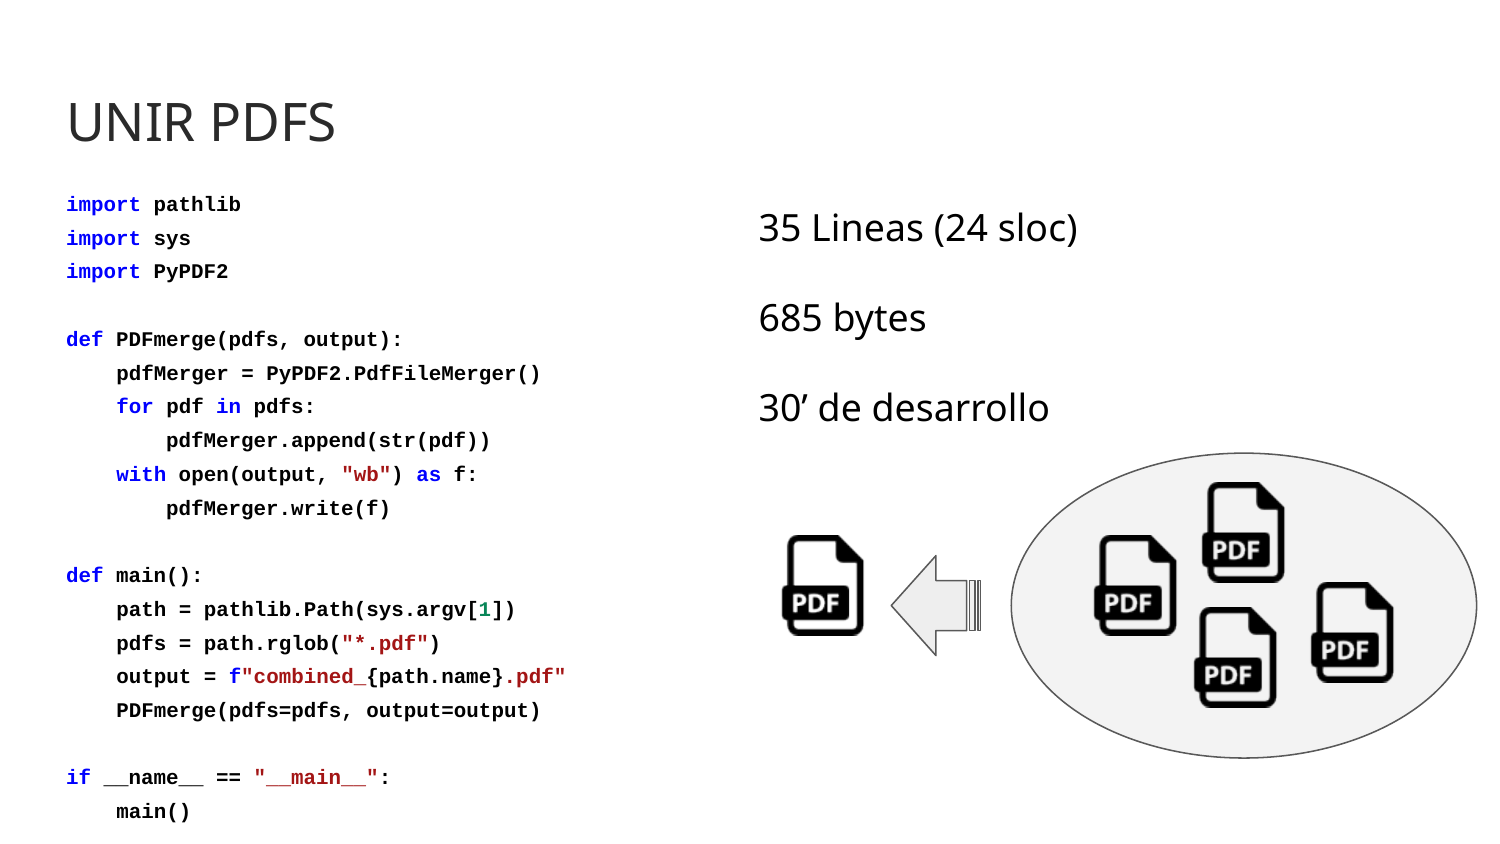

# UNIR PDFS
import pathlib
import sys
import PyPDF2
def PDFmerge(pdfs, output):
 pdfMerger = PyPDF2.PdfFileMerger()
 for pdf in pdfs:
 pdfMerger.append(str(pdf))
 with open(output, "wb") as f:
 pdfMerger.write(f)
def main():
 path = pathlib.Path(sys.argv[1])
 pdfs = path.rglob("*.pdf")
 output = f"combined_{path.name}.pdf"
 PDFmerge(pdfs=pdfs, output=output)
if __name__ == "__main__":
 main()
35 Lineas (24 sloc)
685 bytes
30’ de desarrollo